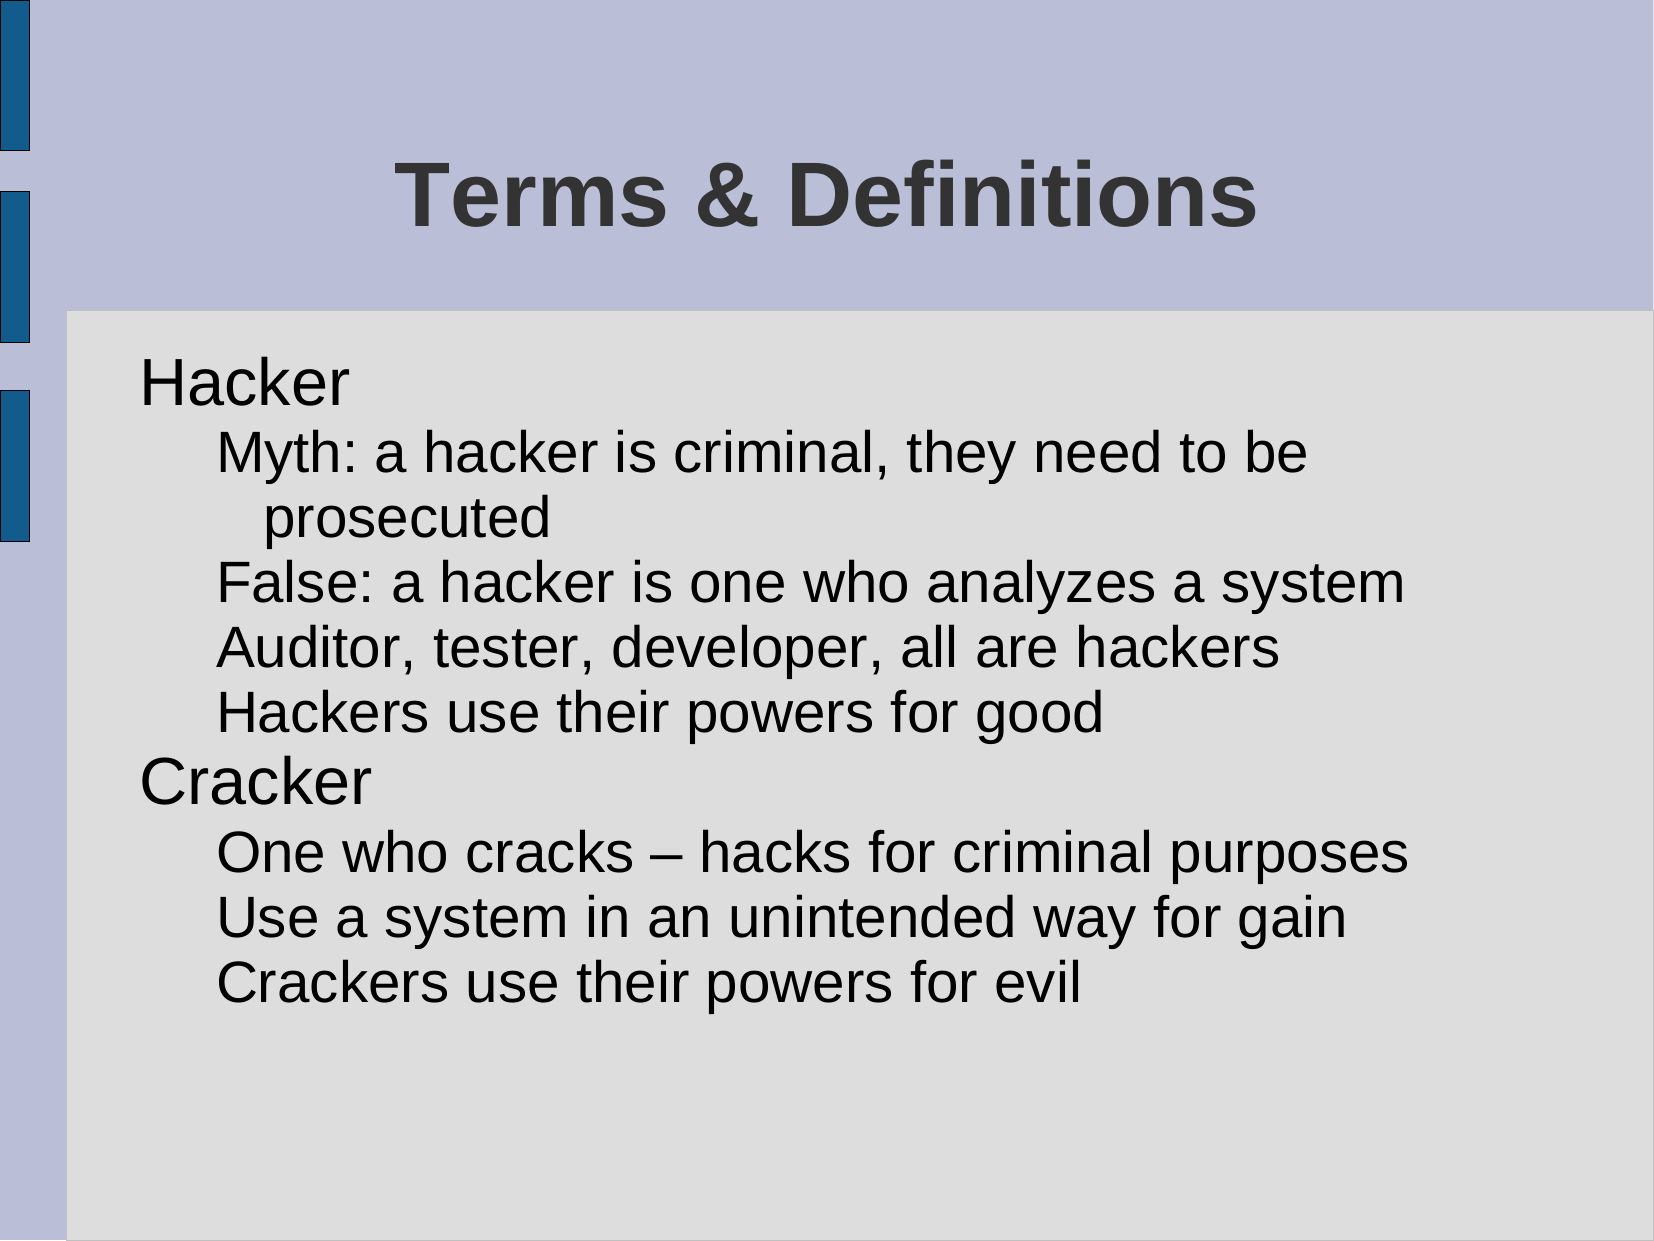

# Terms & Definitions
Hacker
Myth: a hacker is criminal, they need to be prosecuted
False: a hacker is one who analyzes a system
Auditor, tester, developer, all are hackers
Hackers use their powers for good
Cracker
One who cracks – hacks for criminal purposes
Use a system in an unintended way for gain
Crackers use their powers for evil